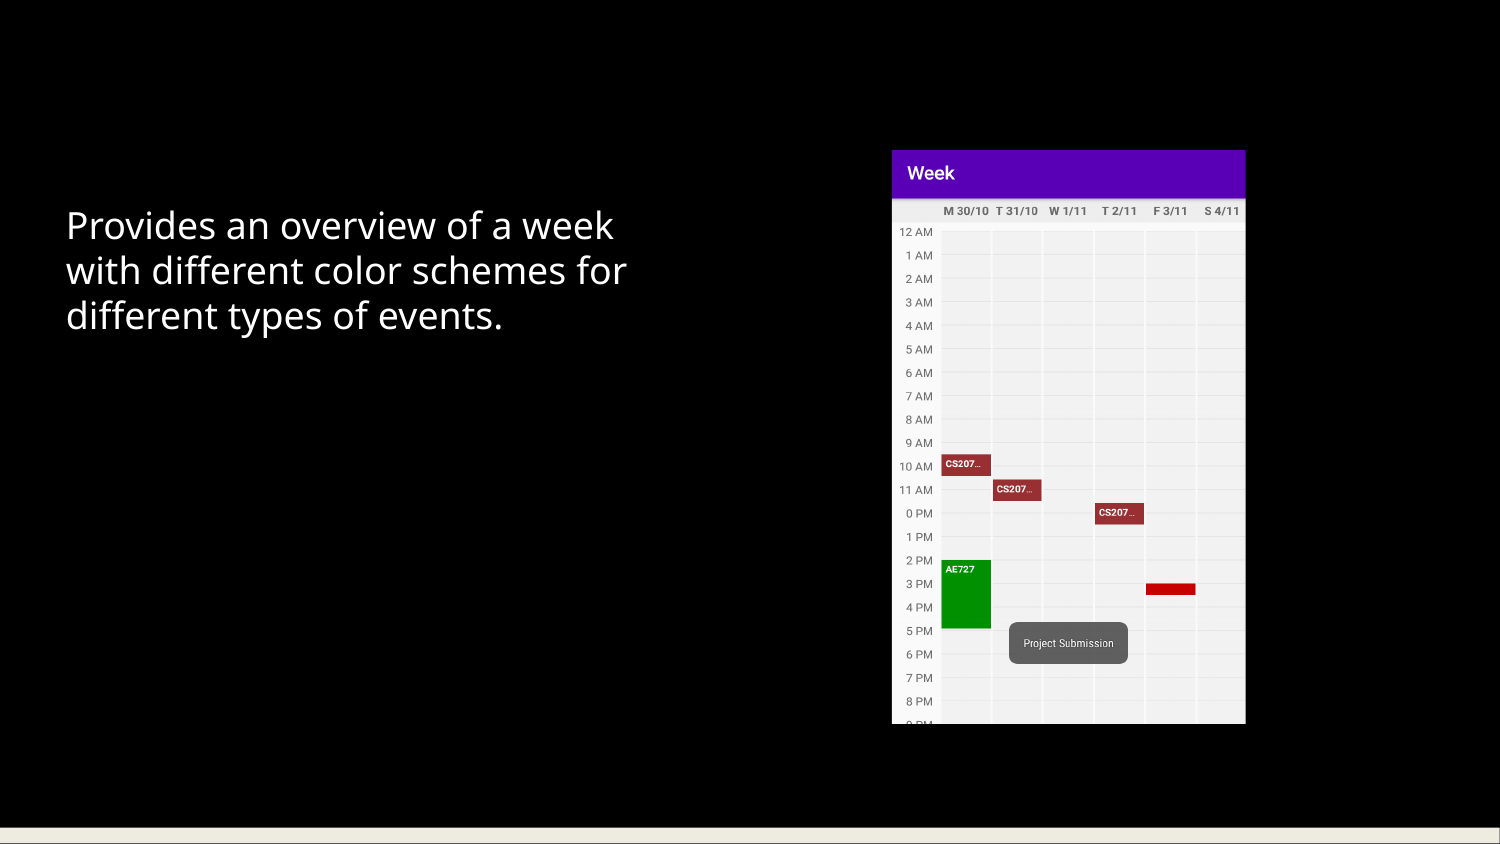

Provides an overview of a week with different color schemes for different types of events.